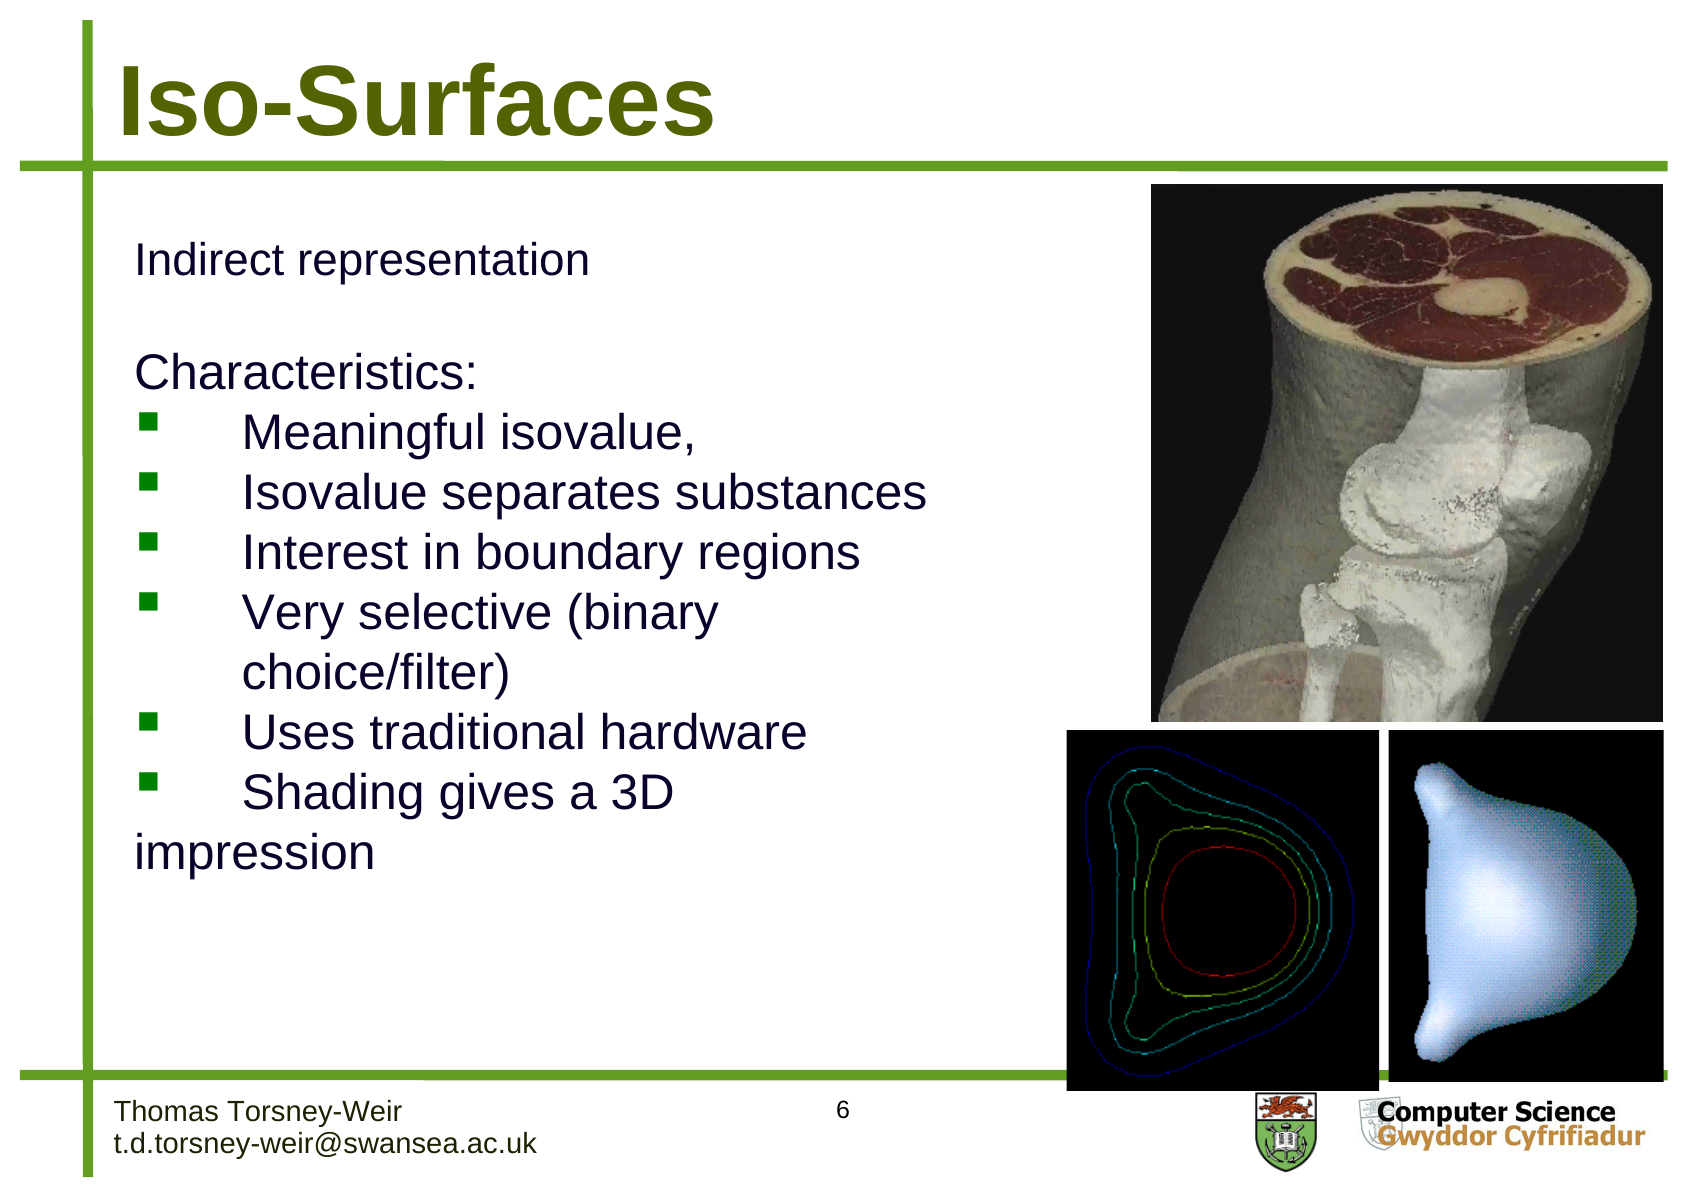

# Iso-Surfaces
Indirect representation
Characteristics:
Meaningful isovalue,
Isovalue separates substances
Interest in boundary regions
Very selective (binary
choice/filter)
Uses traditional hardware
Shading gives a 3D
impression